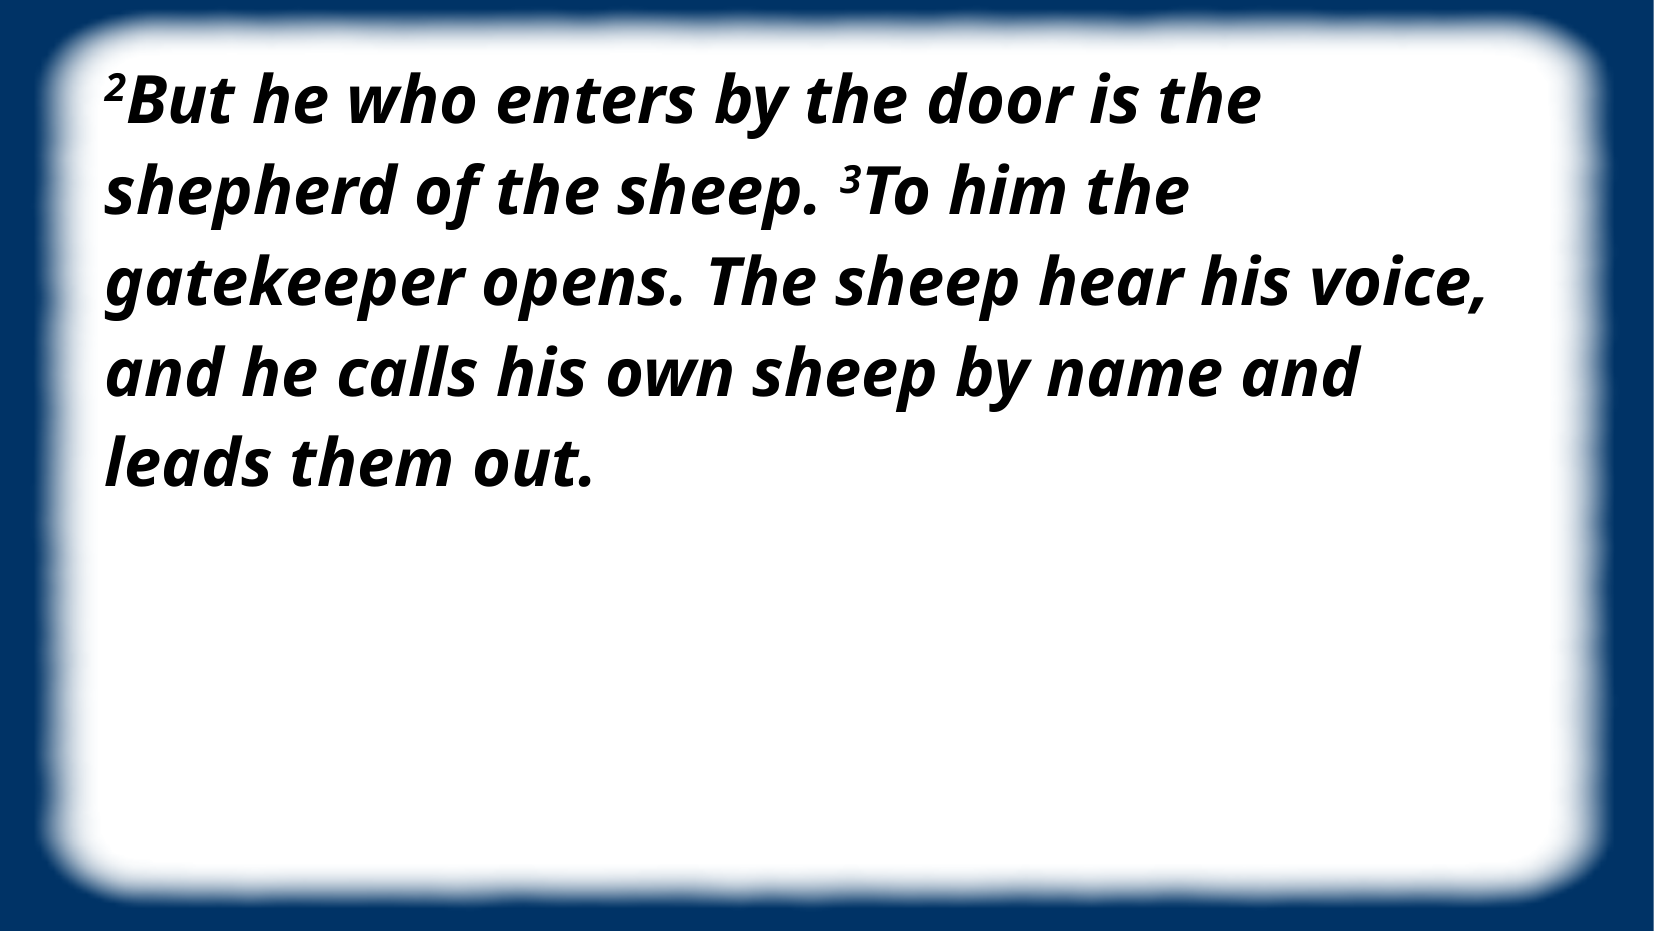

2But he who enters by the door is the shepherd of the sheep. 3To him the gatekeeper opens. The sheep hear his voice, and he calls his own sheep by name and leads them out.